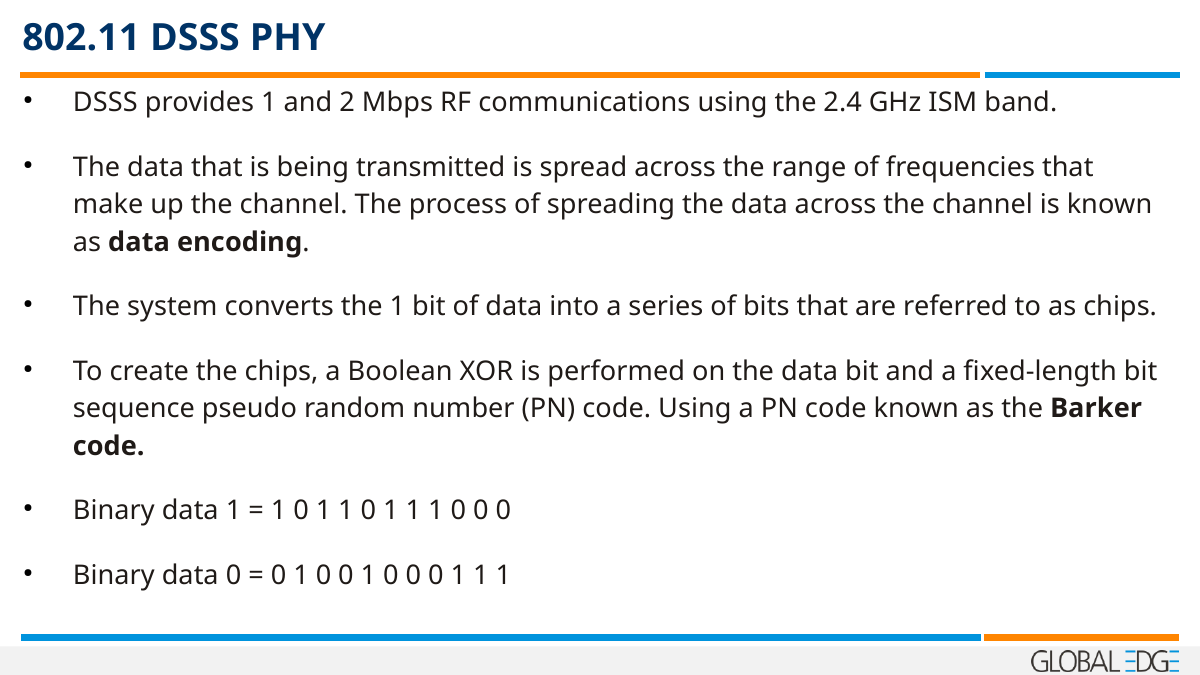

# 802.11 DSSS PHY
DSSS provides 1 and 2 Mbps RF communications using the 2.4 GHz ISM band.
The data that is being transmitted is spread across the range of frequencies that make up the channel. The process of spreading the data across the channel is known as data encoding.
The system converts the 1 bit of data into a series of bits that are referred to as chips.
To create the chips, a Boolean XOR is performed on the data bit and a fixed-length bit sequence pseudo random number (PN) code. Using a PN code known as the Barker code.
Binary data 1 = 1 0 1 1 0 1 1 1 0 0 0
Binary data 0 = 0 1 0 0 1 0 0 0 1 1 1